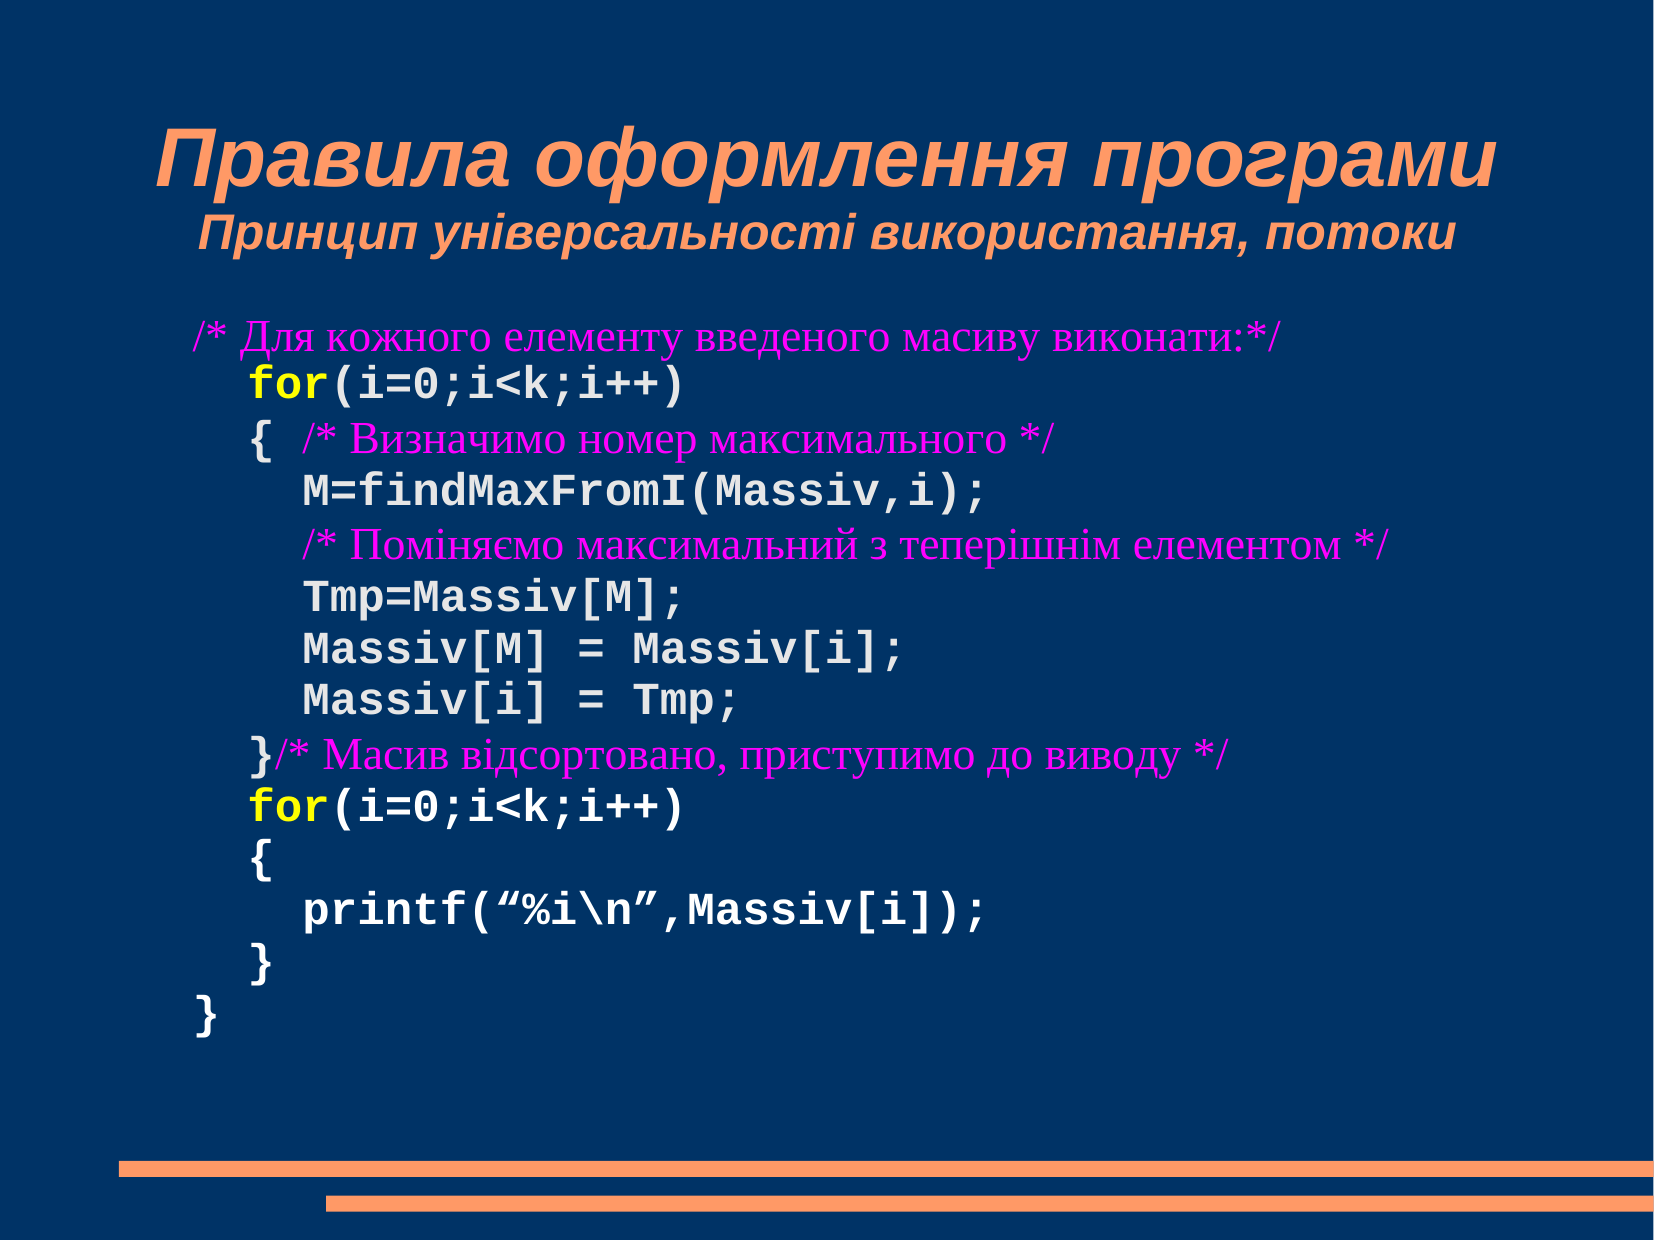

Правила оформлення програми
Принцип універсальності використання, потоки
# /* Для кожного елементу введеного масиву виконати:*/
 for(i=0;i<k;i++)
 { /* Визначимо номер максимального */
 M=findMaxFromI(Massiv,i);
 /* Поміняємо максимальний з теперішнім елементом */
 Tmp=Massiv[M];
 Massiv[M] = Massiv[i];
 Massiv[i] = Tmp;
 }/* Масив відсортовано, приступимо до виводу */
 for(i=0;i<k;i++)
 {
 printf(“%i\n”,Massiv[i]);
 }
}